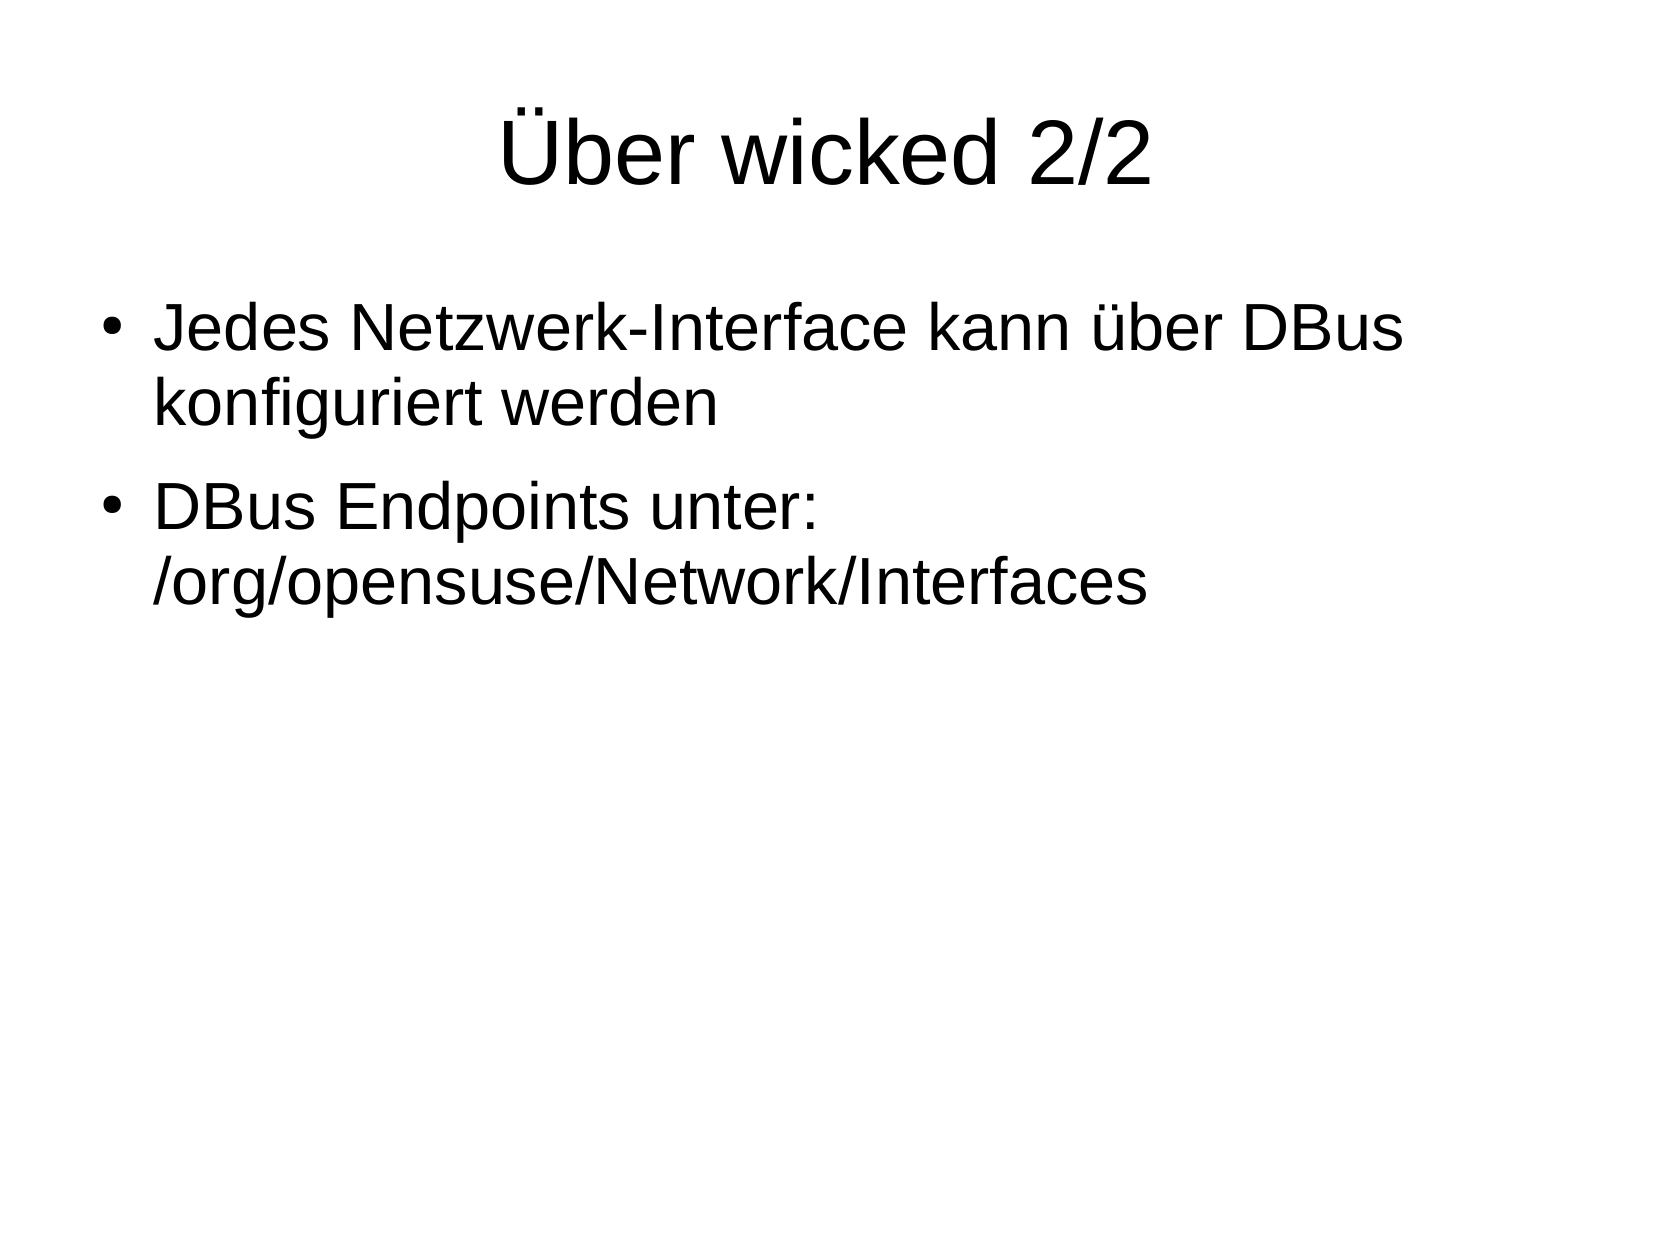

# Über wicked 2/2
Jedes Netzwerk-Interface kann über DBus konfiguriert werden
DBus Endpoints unter: /org/opensuse/Network/Interfaces